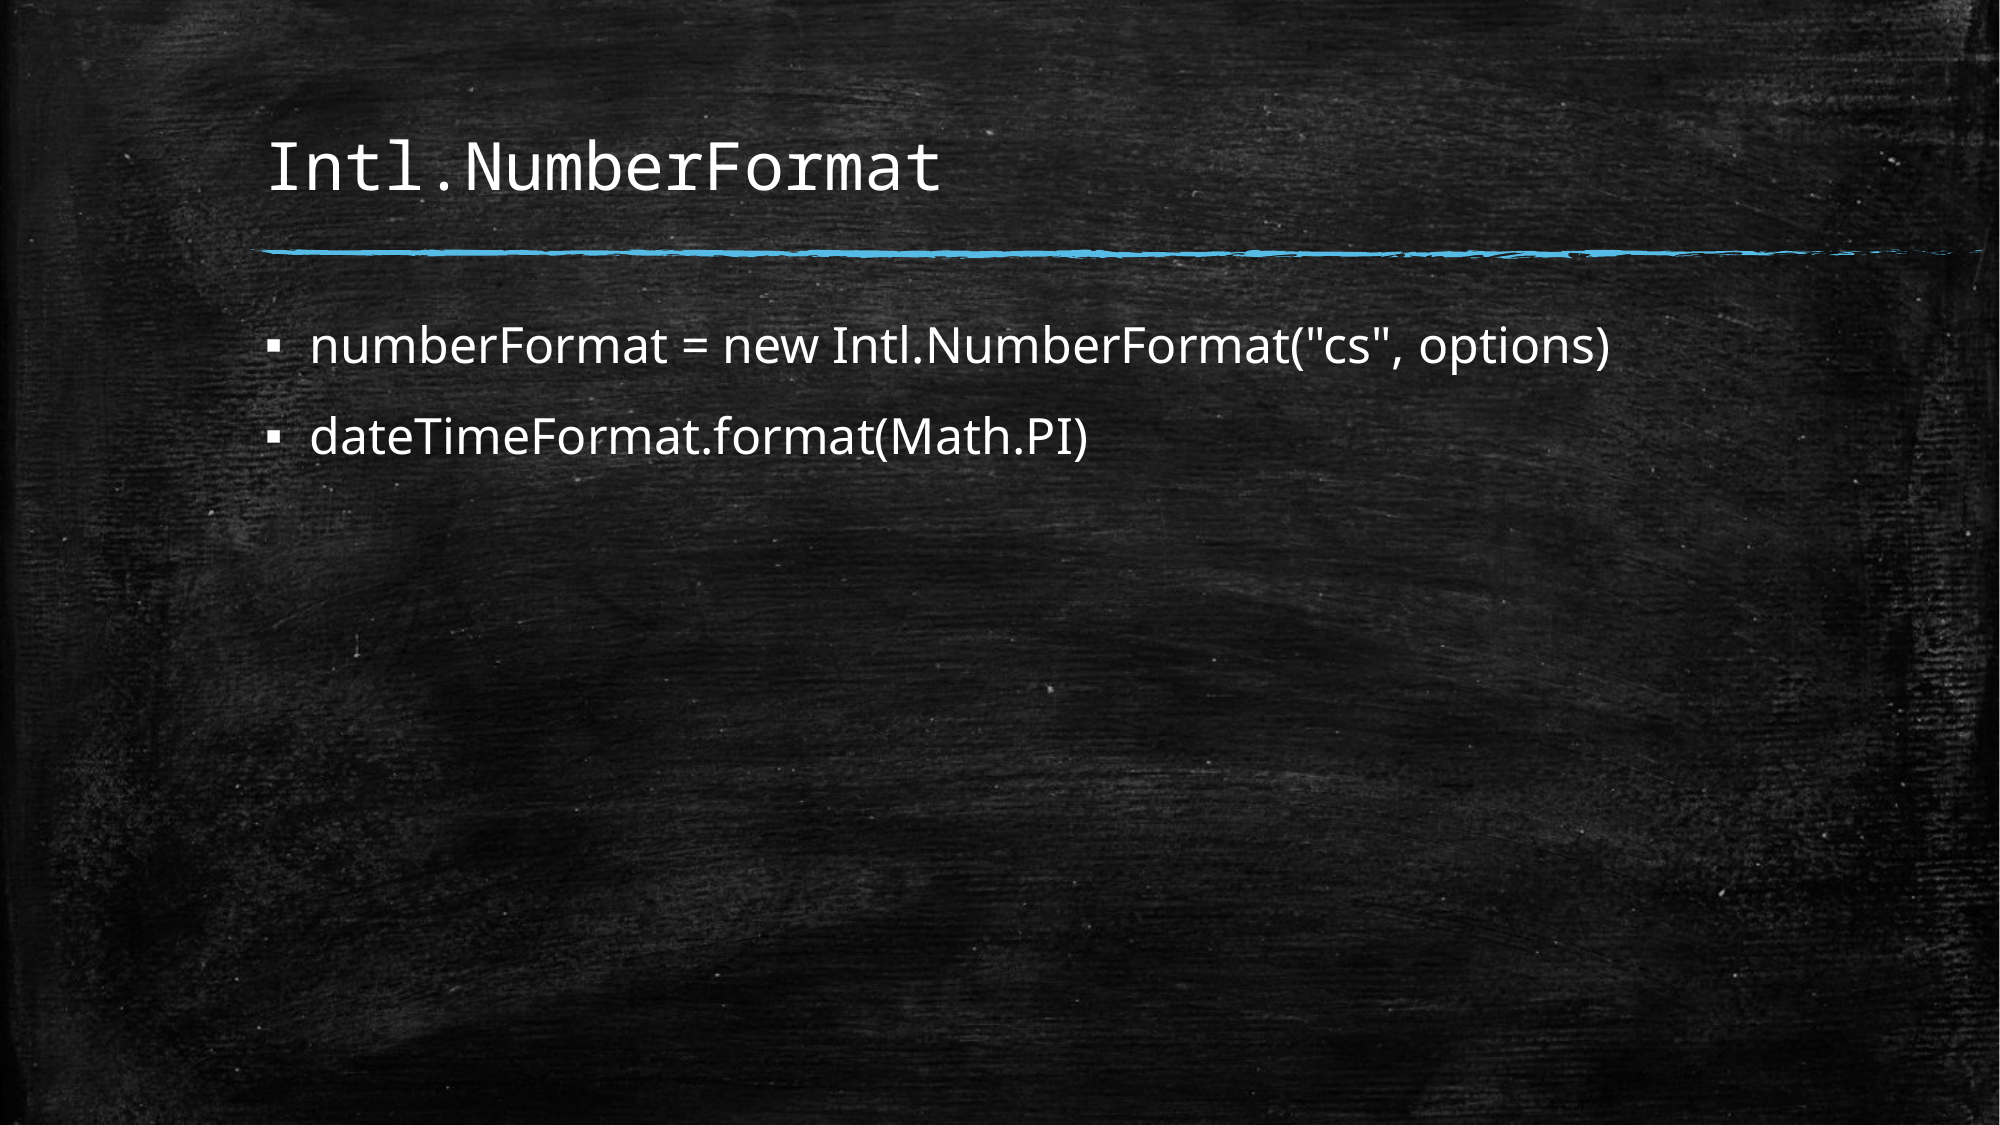

# Intl.NumberFormat
numberFormat = new Intl.NumberFormat("cs", options)
dateTimeFormat.format(Math.PI)